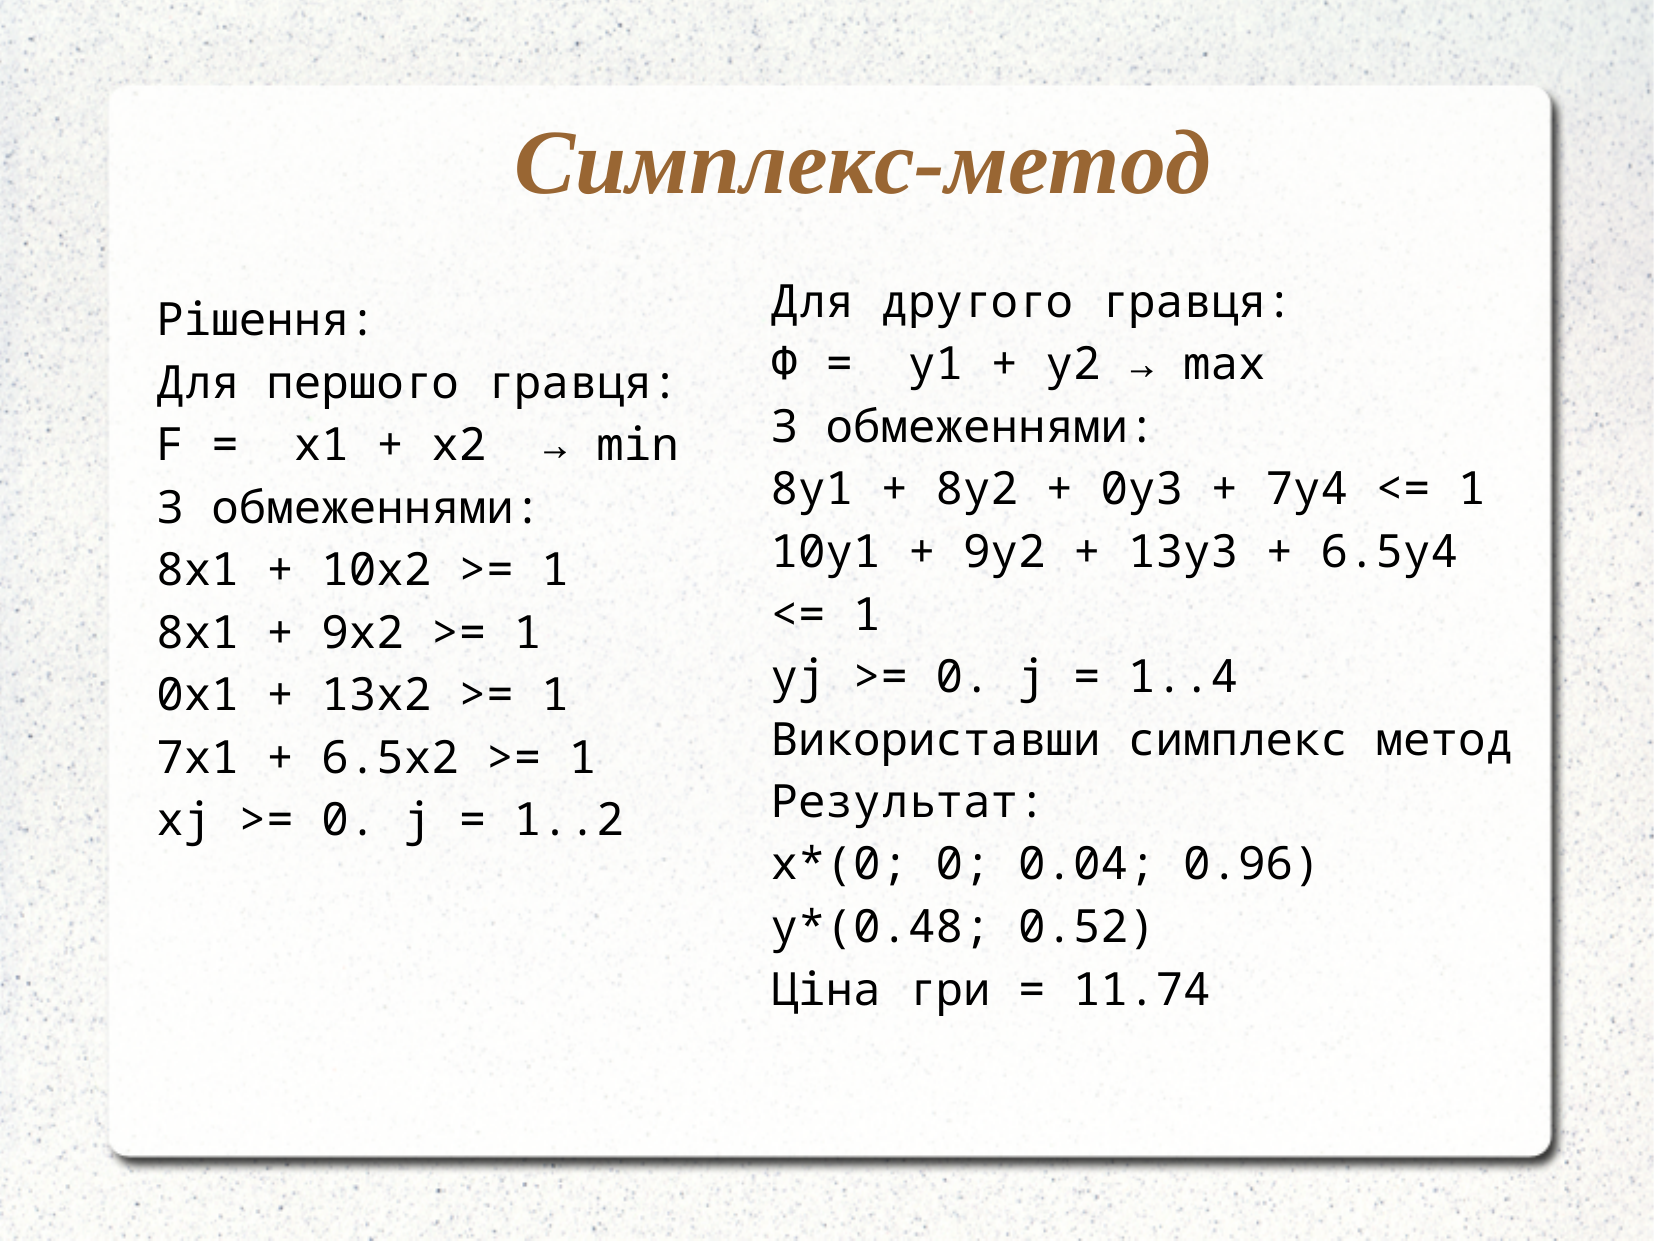

# Симплекс-метод
Для другого гравця:
Ф = y1 + y2 → max
З обмеженнями:
8y1 + 8y2 + 0y3 + 7y4 <= 1
10y1 + 9y2 + 13y3 + 6.5y4 <= 1
yj >= 0. j = 1..4
Використавши симплекс метод
Результат:
x*(0; 0; 0.04; 0.96)
y*(0.48; 0.52)
Ціна гри = 11.74
Рішення:
Для першого гравця:
F = x1 + x2 → min
З обмеженнями:
8x1 + 10x2 >= 1
8x1 + 9x2 >= 1
0x1 + 13x2 >= 1
7x1 + 6.5x2 >= 1
xj >= 0. j = 1..2